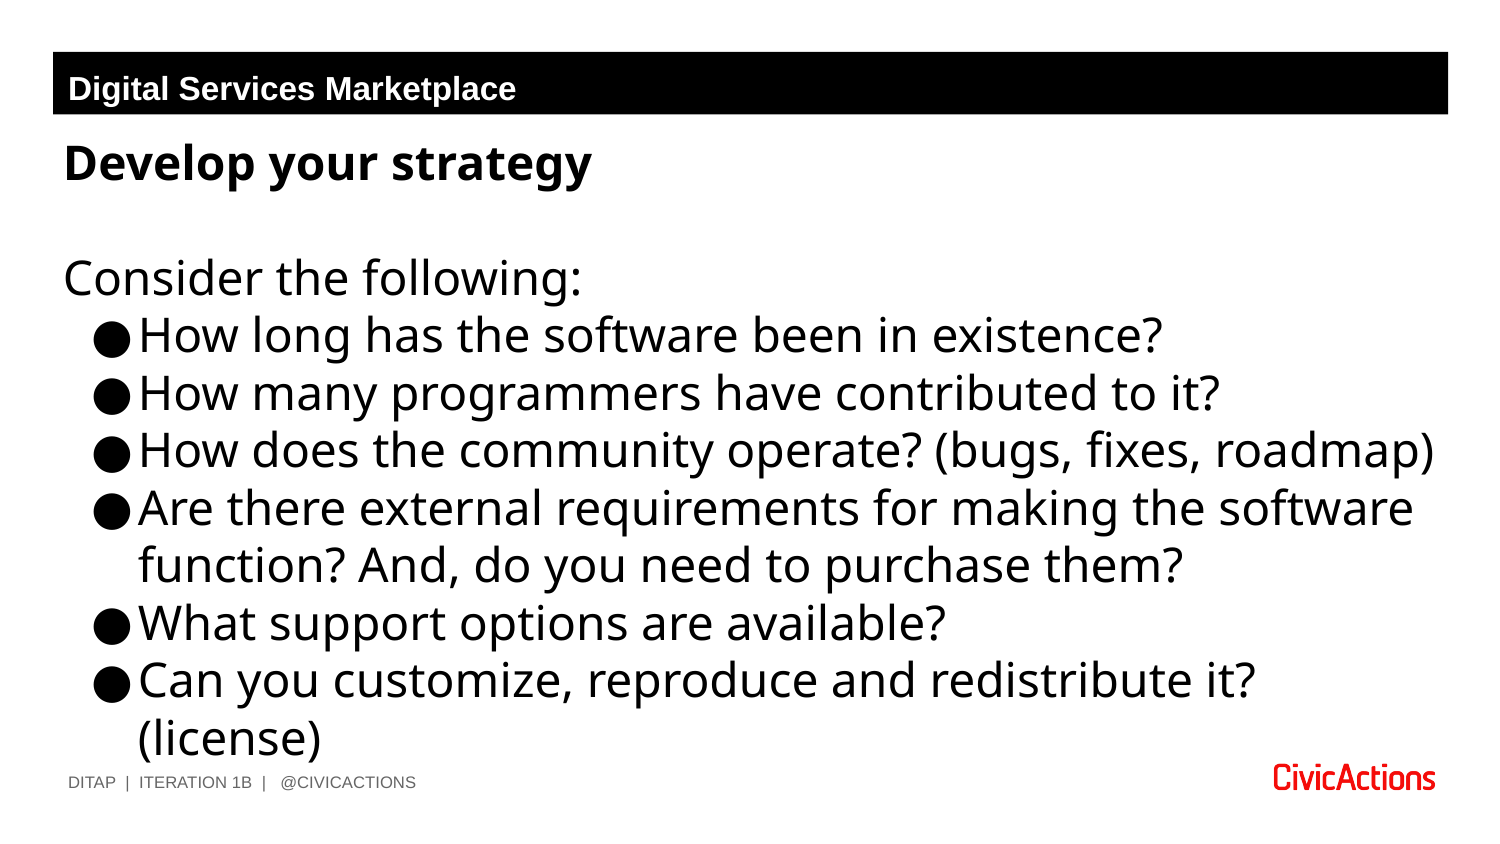

Digital Services Marketplace
Develop your strategy
Consider the following:
How long has the software been in existence?
How many programmers have contributed to it?
How does the community operate? (bugs, fixes, roadmap)
Are there external requirements for making the software function? And, do you need to purchase them?
What support options are available?
Can you customize, reproduce and redistribute it? (license)